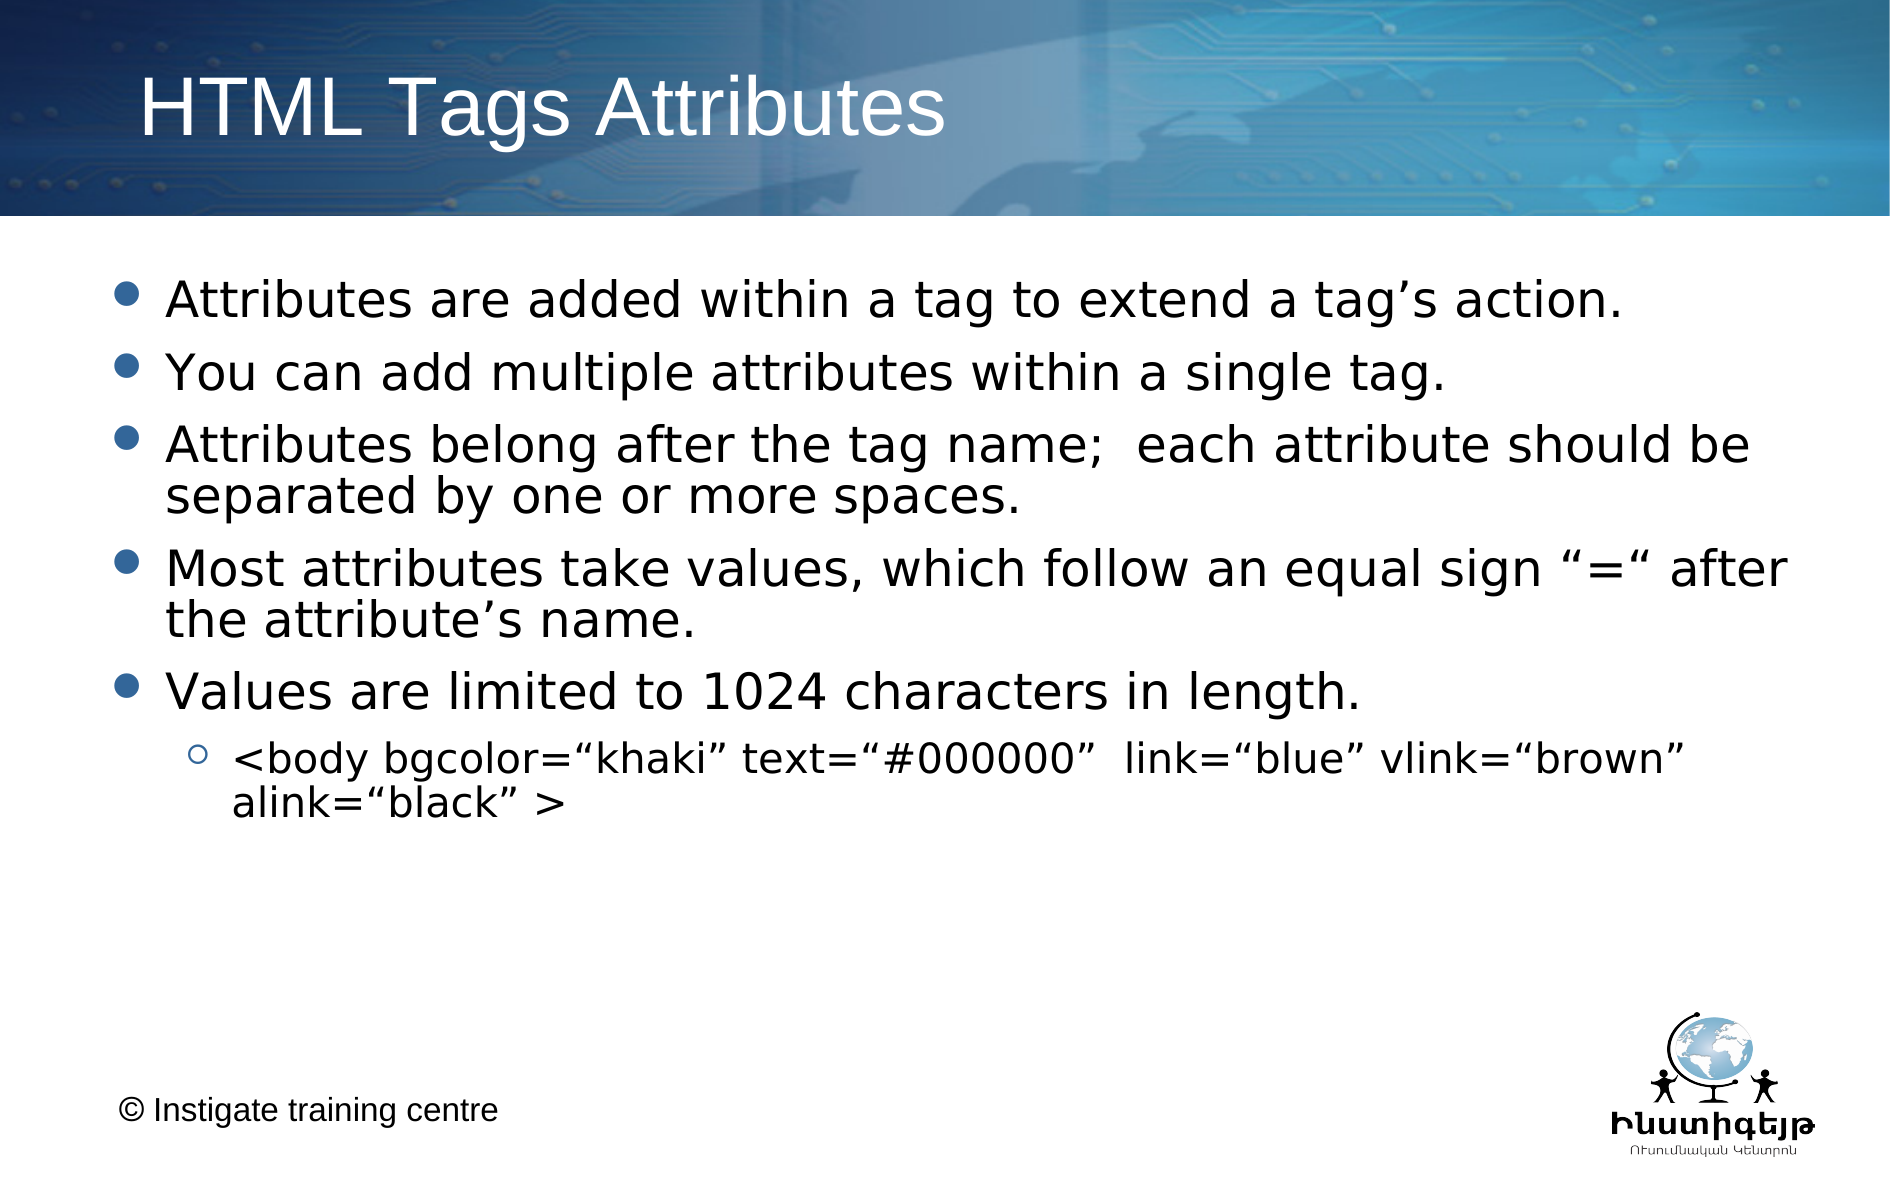

HTML Tags Attributes
# Attributes are added within a tag to extend a tag’s action.
You can add multiple attributes within a single tag.
Attributes belong after the tag name; each attribute should be separated by one or more spaces.
Most attributes take values, which follow an equal sign “=“ after the attribute’s name.
Values are limited to 1024 characters in length.
<body bgcolor=“khaki” text=“#000000” link=“blue” vlink=“brown” alink=“black” >